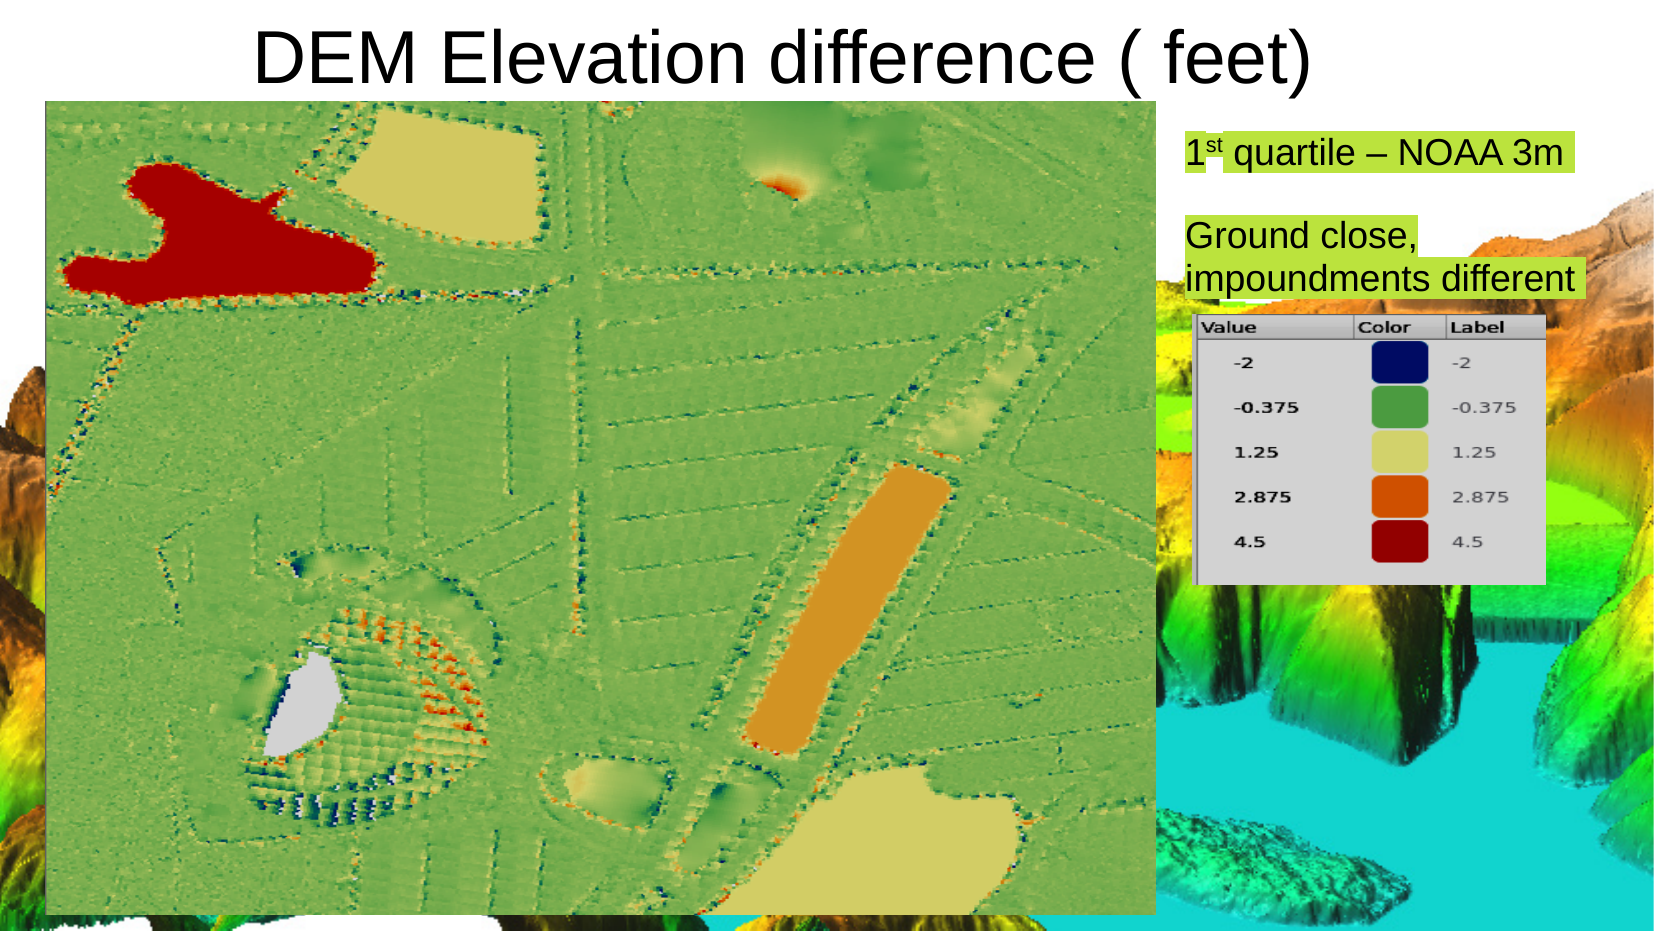

# DEM Elevation difference ( feet)
1st quartile – NOAA 3m
Ground close, impoundments different
Saved for water level height comparison